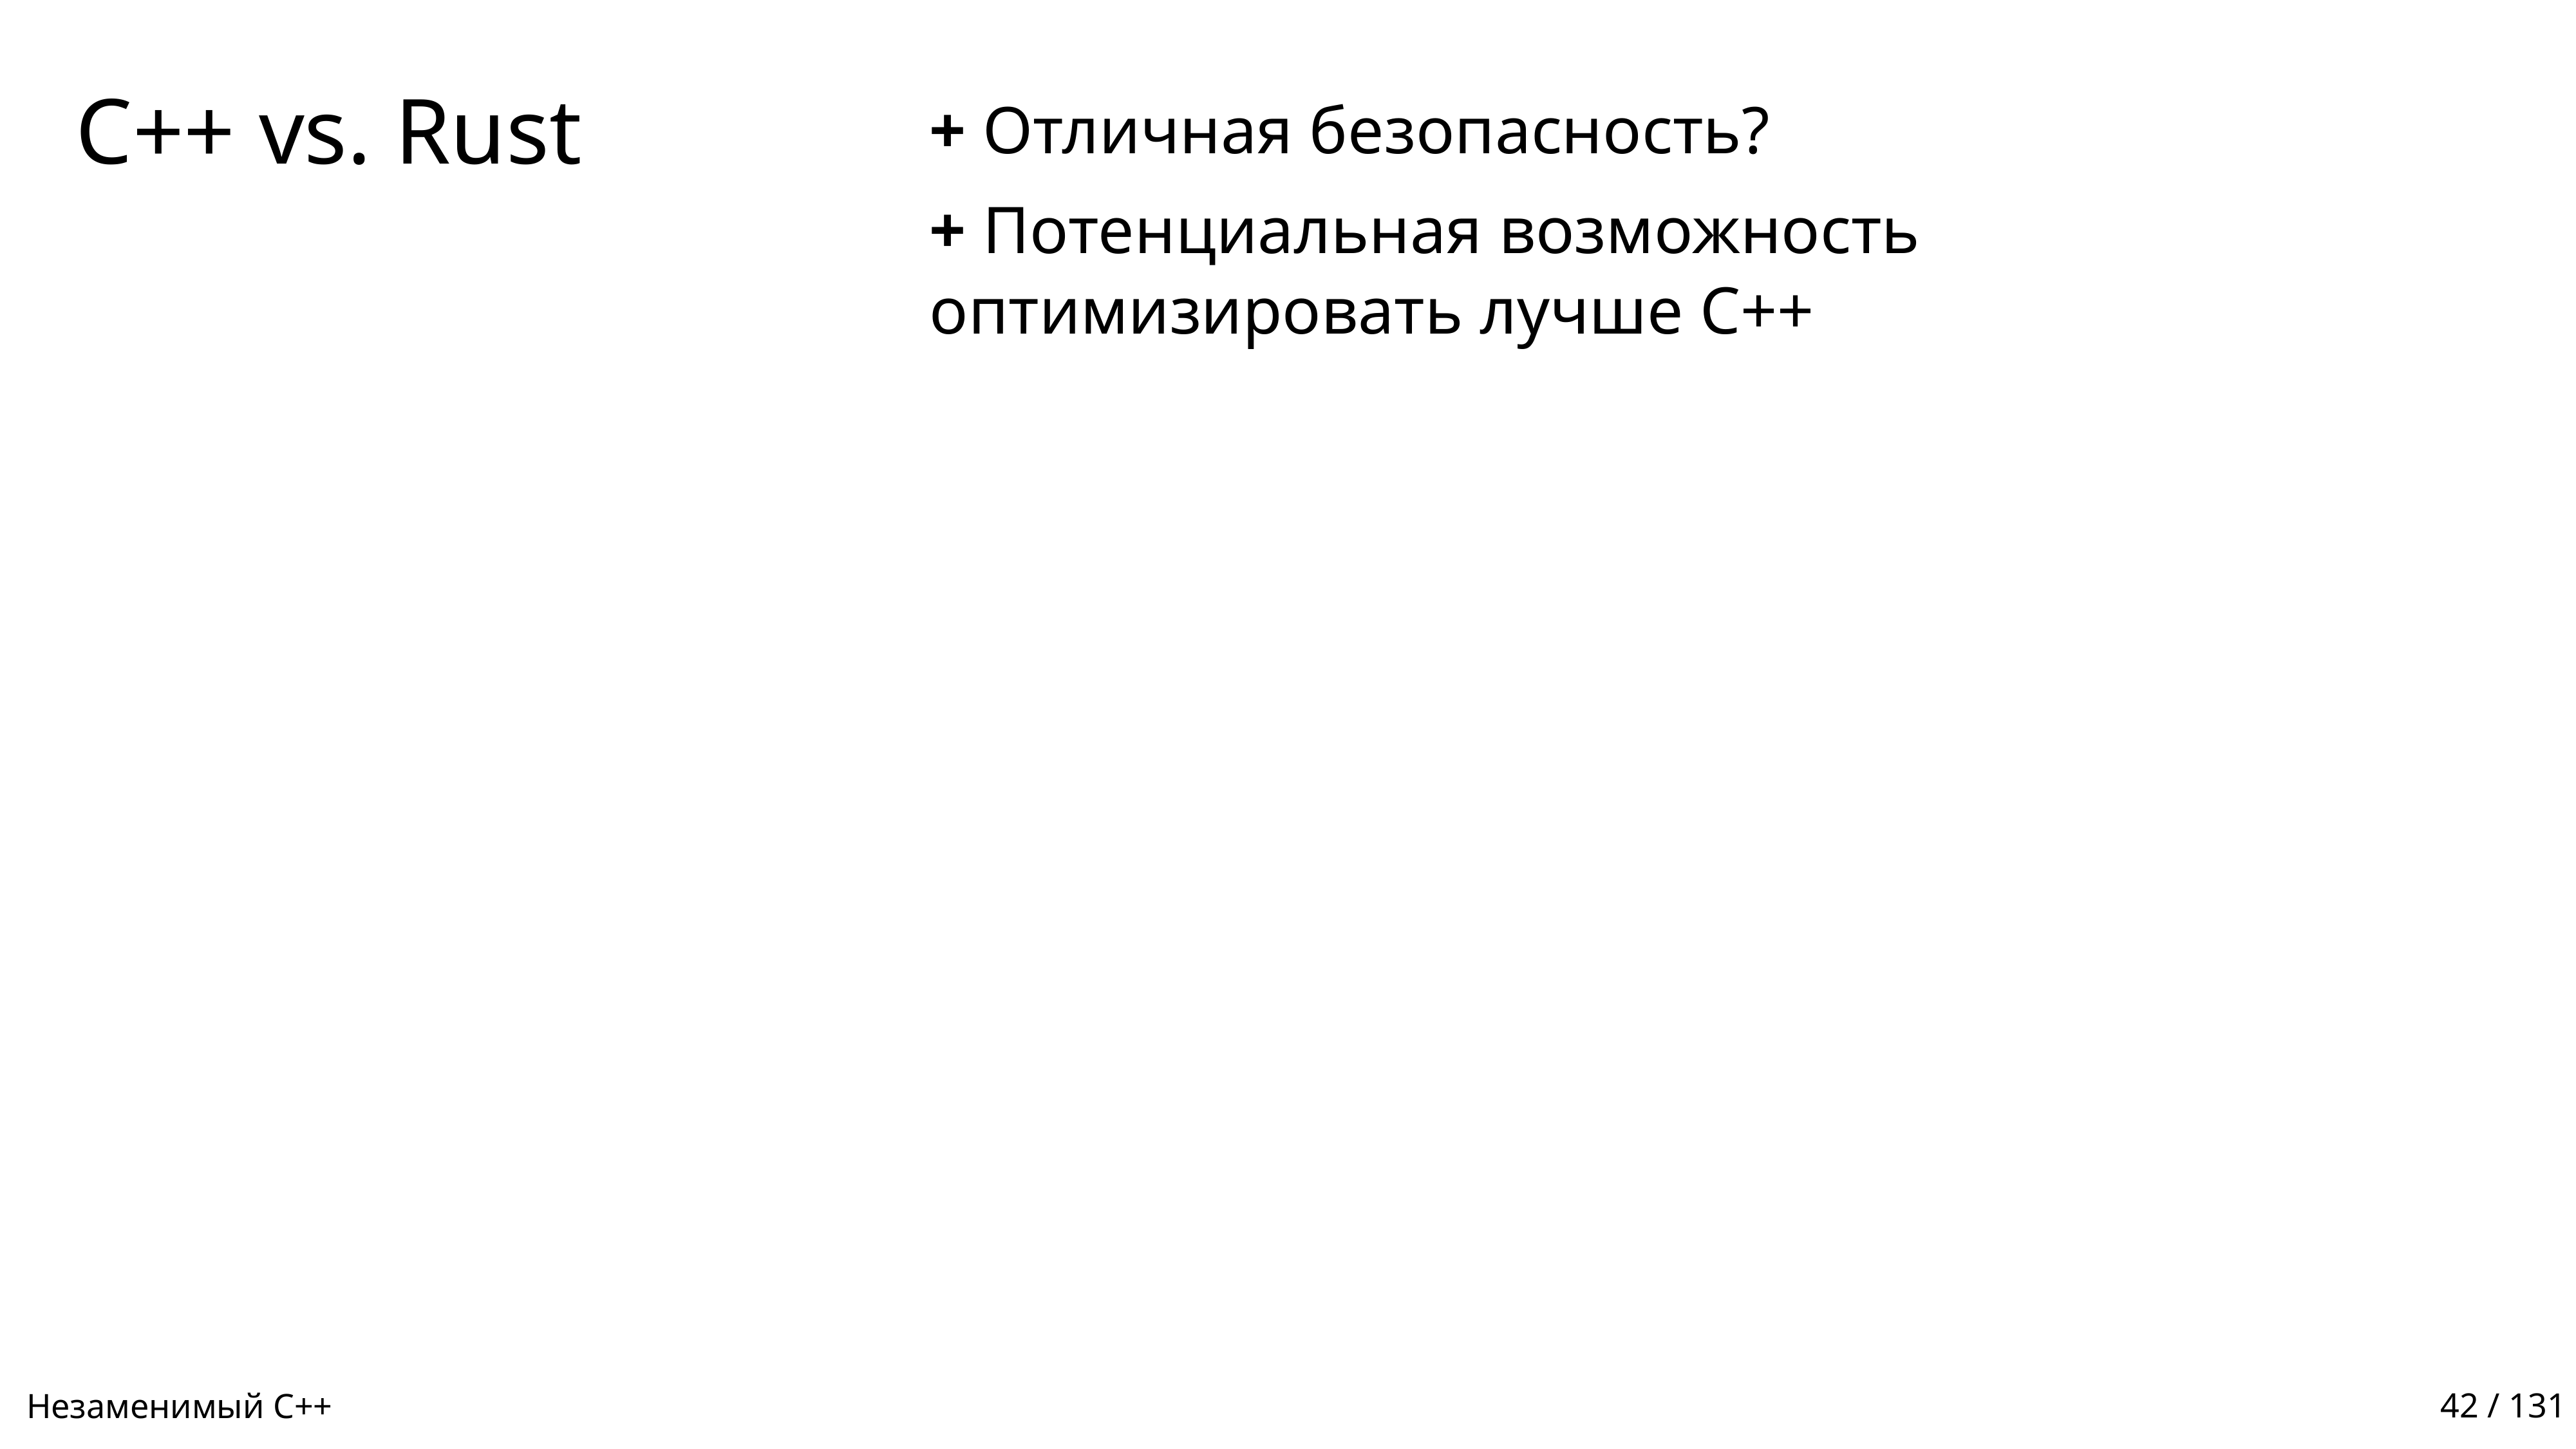

# C++ vs. Rust
+ Отличная безопасность?
+ Потенциальная возможность оптимизировать лучше C++
Незаменимый C++